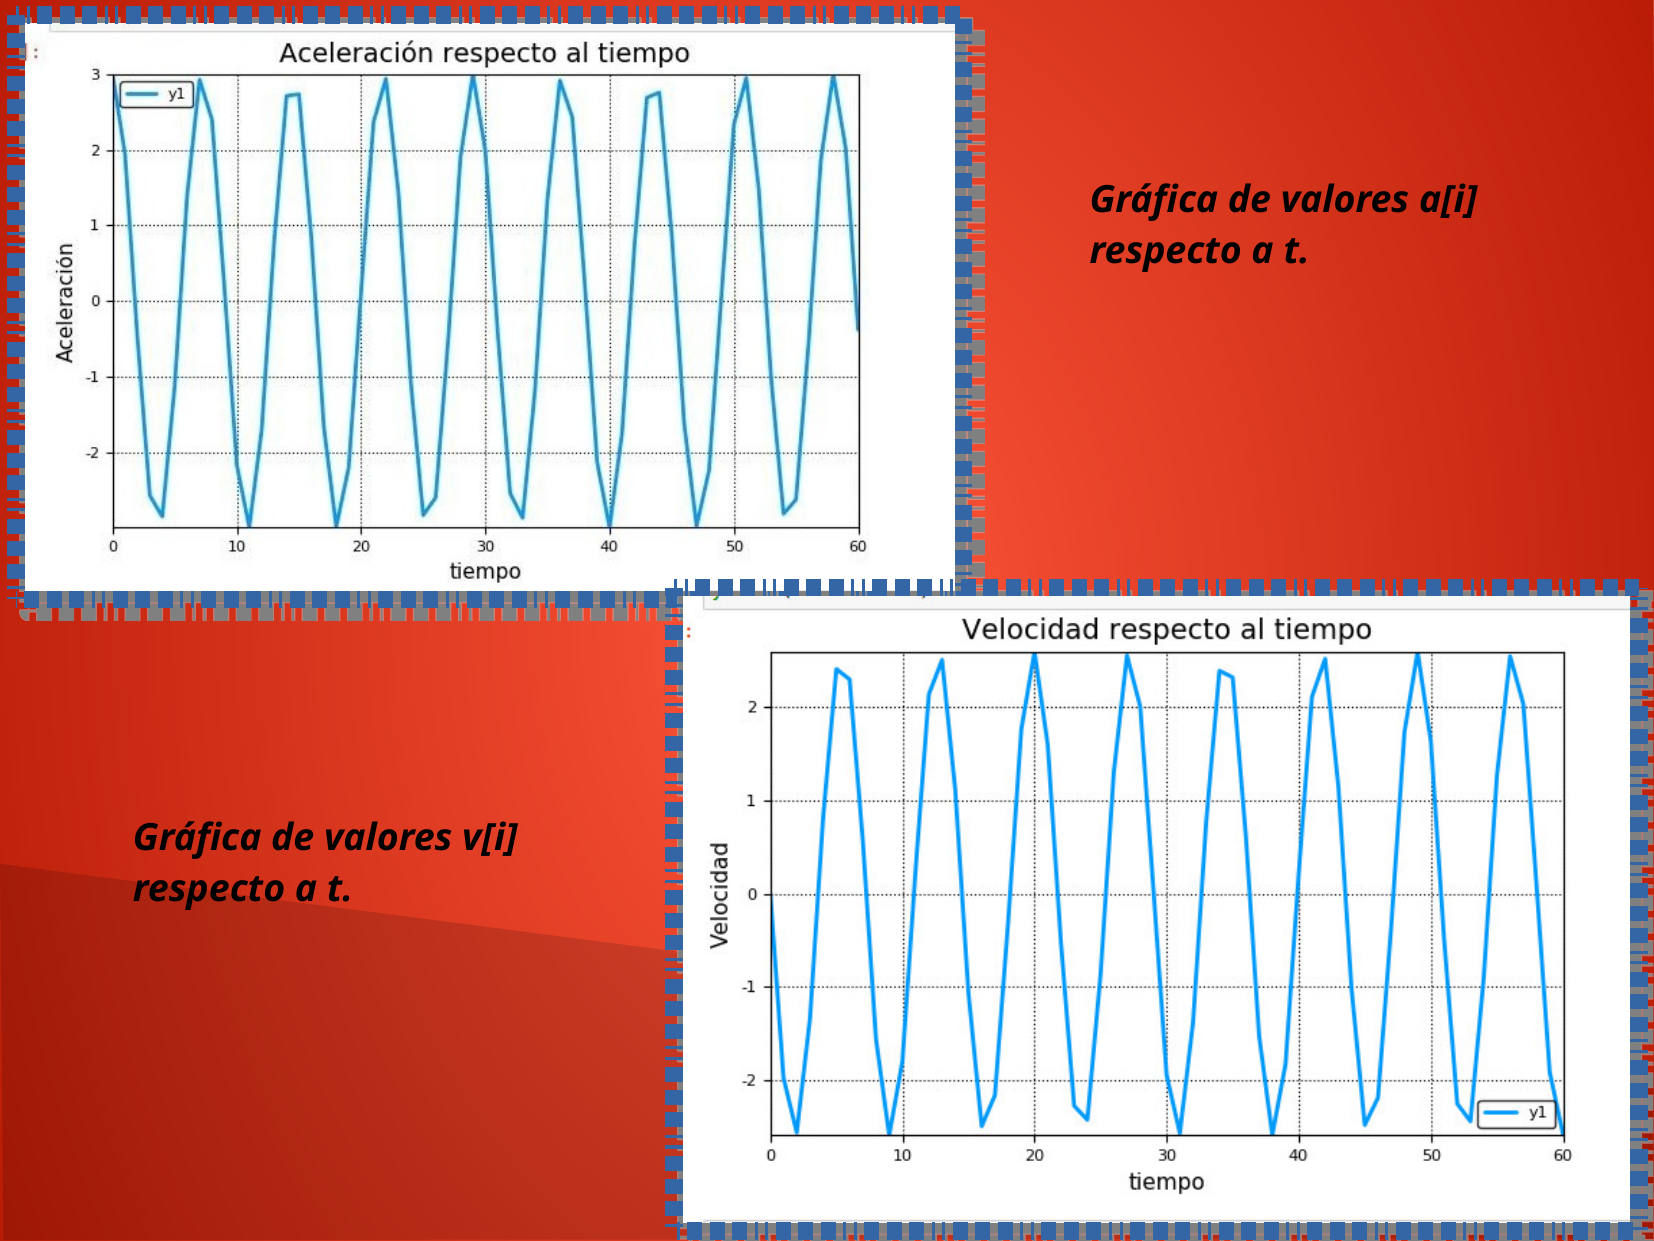

Gráfica de valores a[i] respecto a t.
Gráfica de valores v[i] respecto a t.